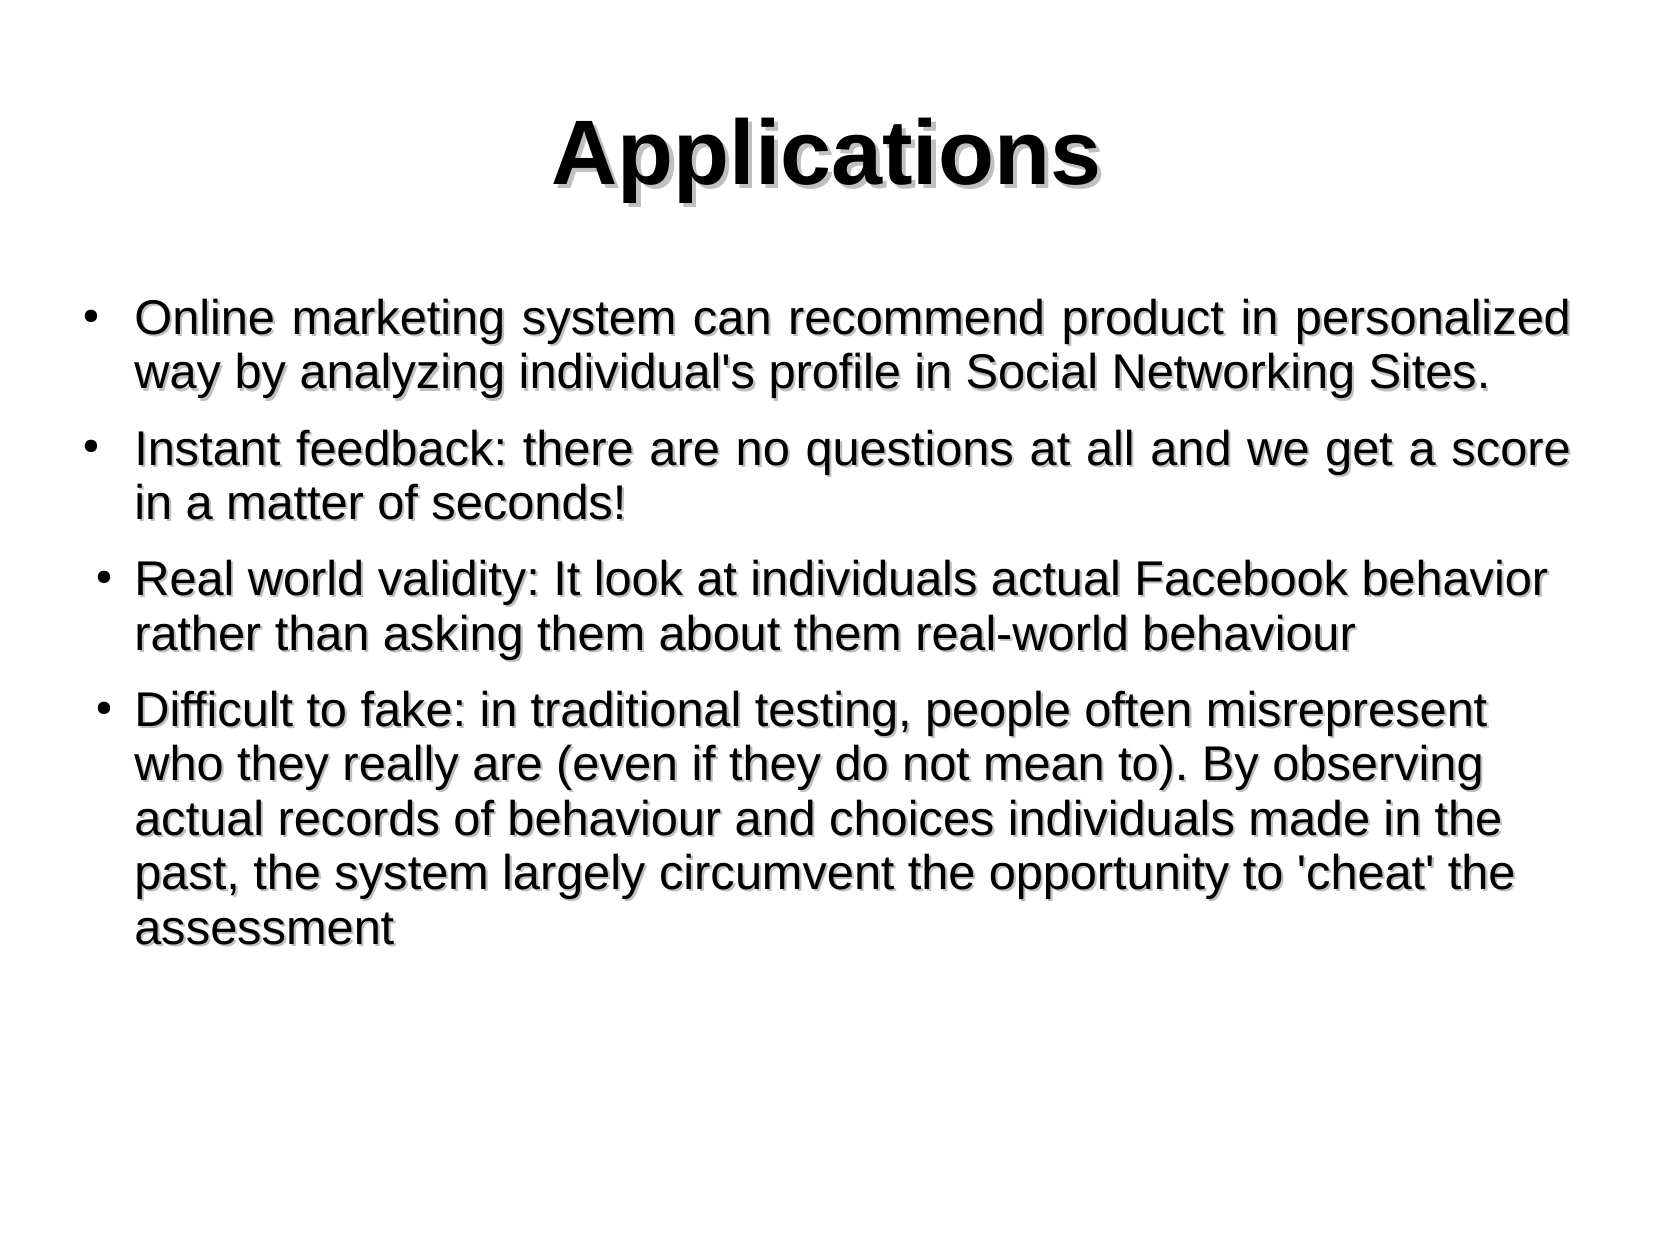

# Applications
Online marketing system can recommend product in personalized way by analyzing individual's profile in Social Networking Sites.
Instant feedback: there are no questions at all and we get a score in a matter of seconds!
Real world validity: It look at individuals actual Facebook behavior rather than asking them about them real-world behaviour
Difficult to fake: in traditional testing, people often misrepresent who they really are (even if they do not mean to). By observing actual records of behaviour and choices individuals made in the past, the system largely circumvent the opportunity to 'cheat' the assessment